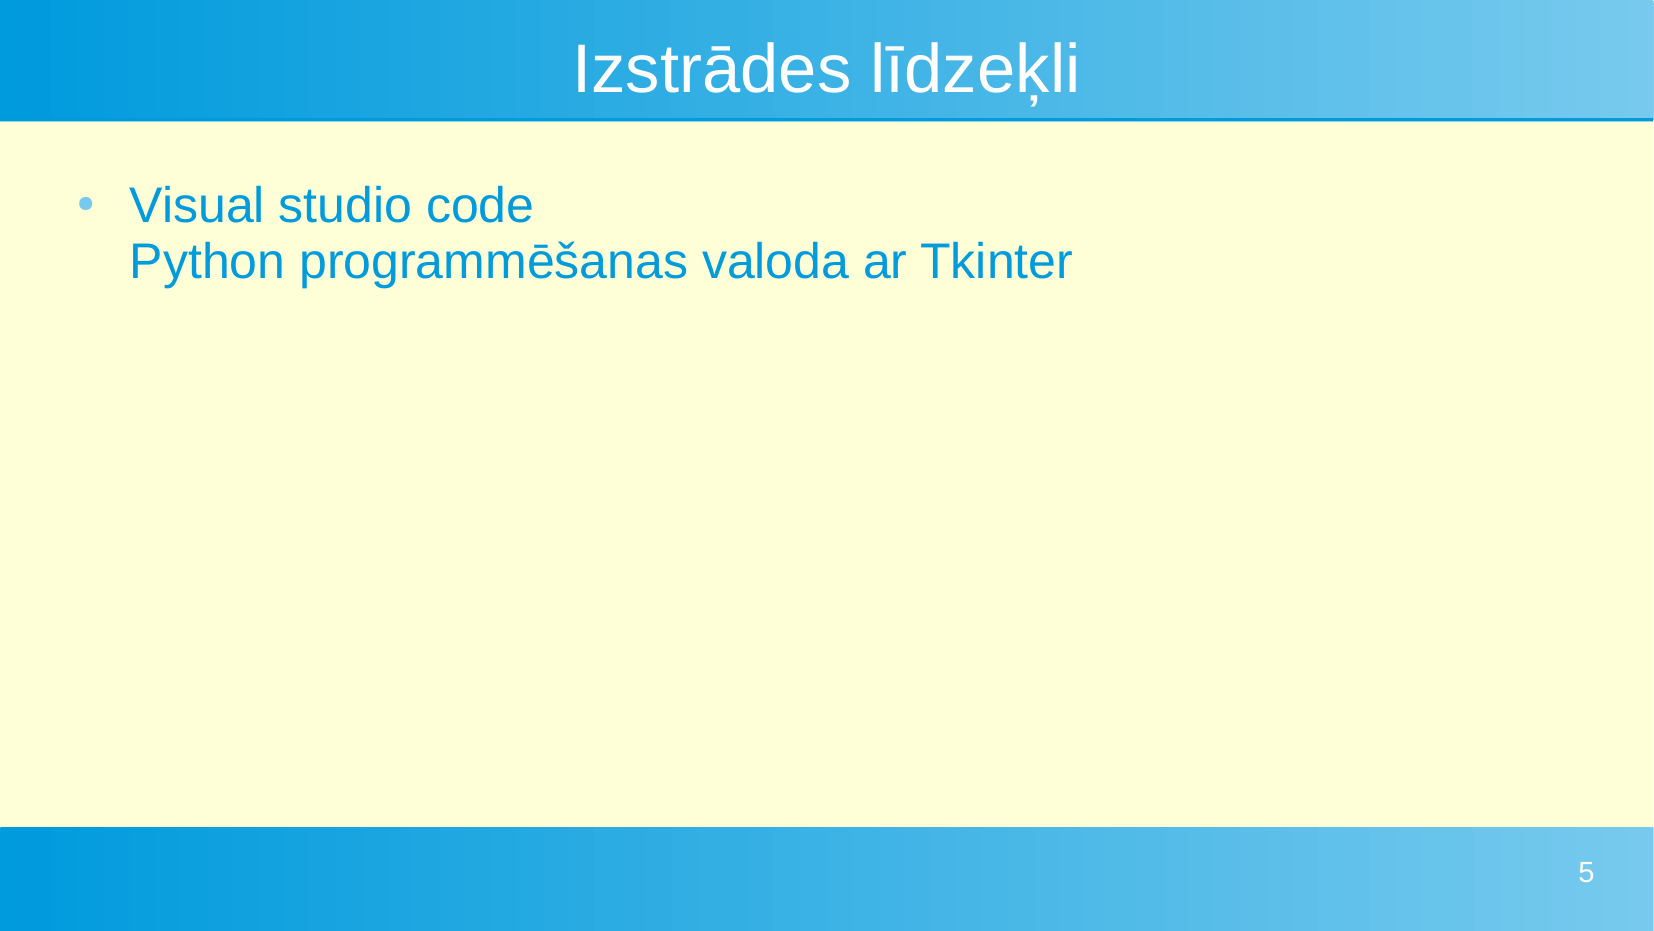

# Izstrādes līdzeķli
Visual studio code
Python programmēšanas valoda ar Tkinter
5